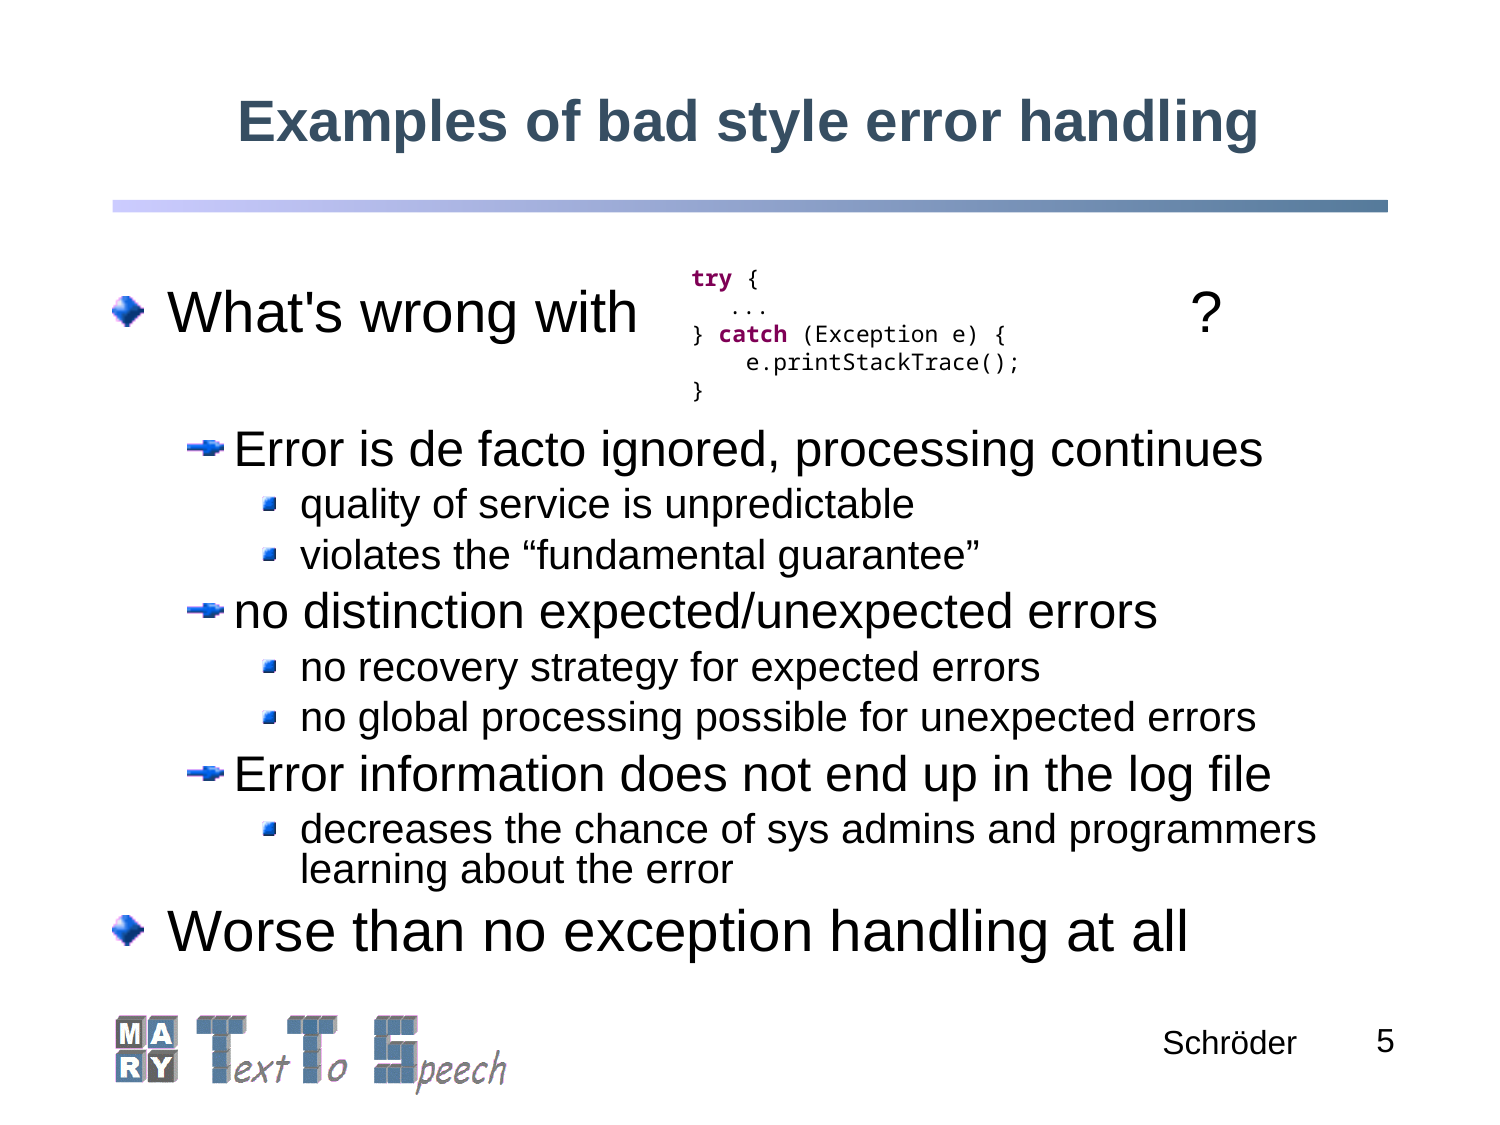

# Examples of bad style error handling
 try {
		...
 } catch (Exception e) {
 e.printStackTrace();
 }
What's wrong with ?
Error is de facto ignored, processing continues
quality of service is unpredictable
violates the “fundamental guarantee”
no distinction expected/unexpected errors
no recovery strategy for expected errors
no global processing possible for unexpected errors
Error information does not end up in the log file
decreases the chance of sys admins and programmers learning about the error
Worse than no exception handling at all